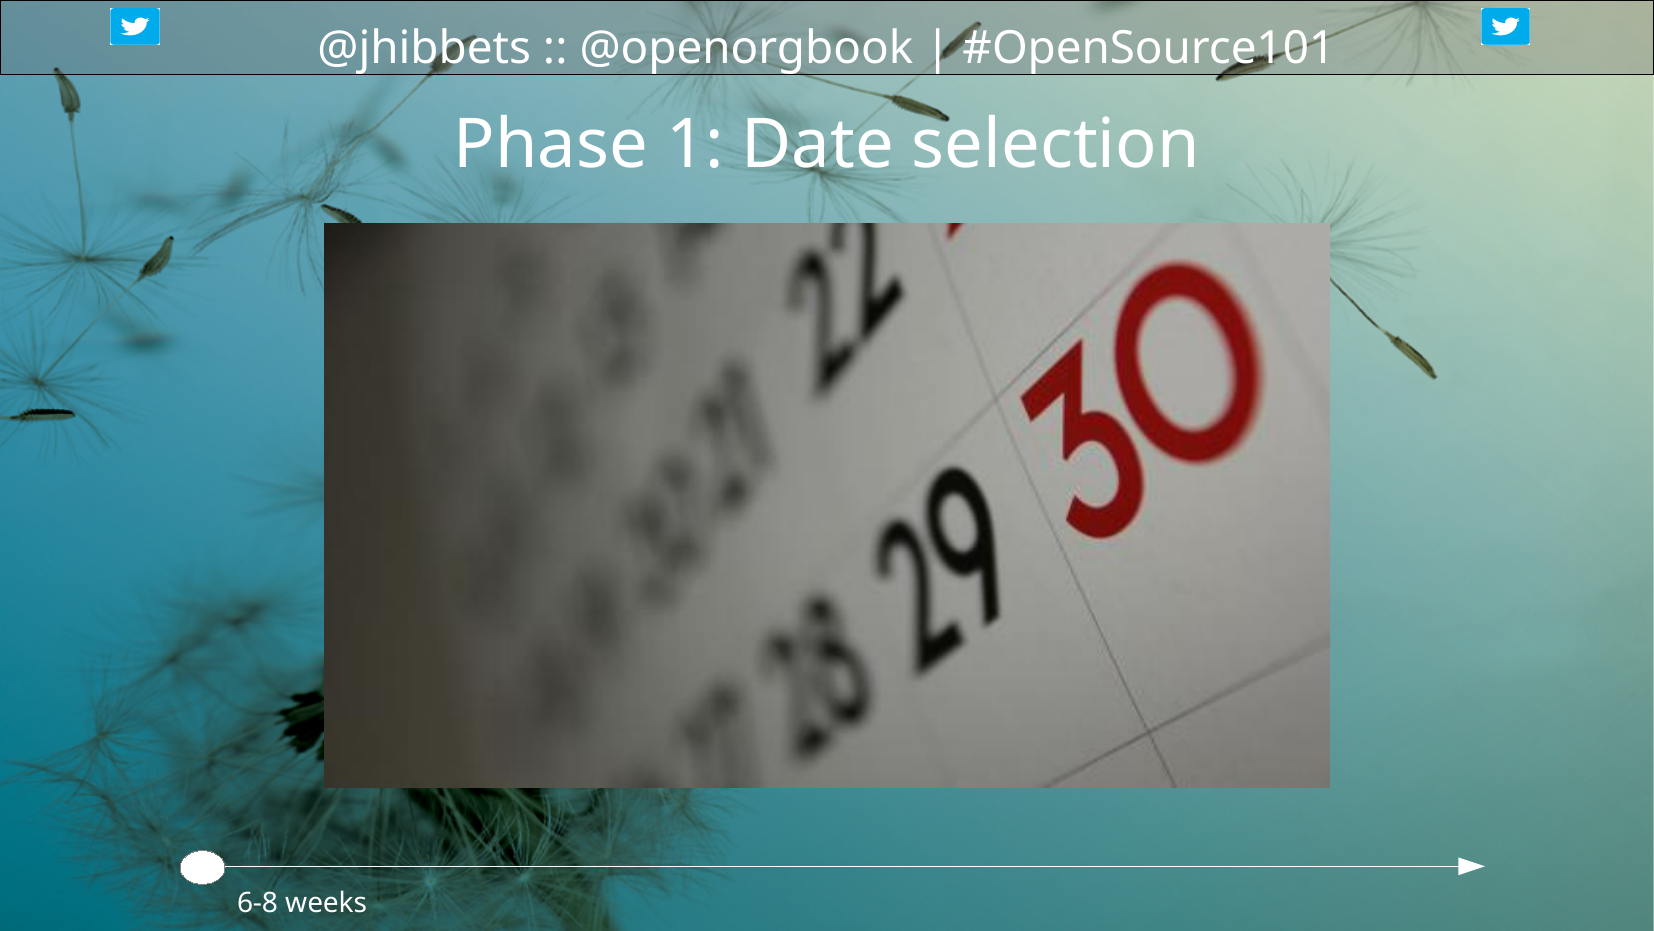

# Phase 1: Date selection
6-8 weeks